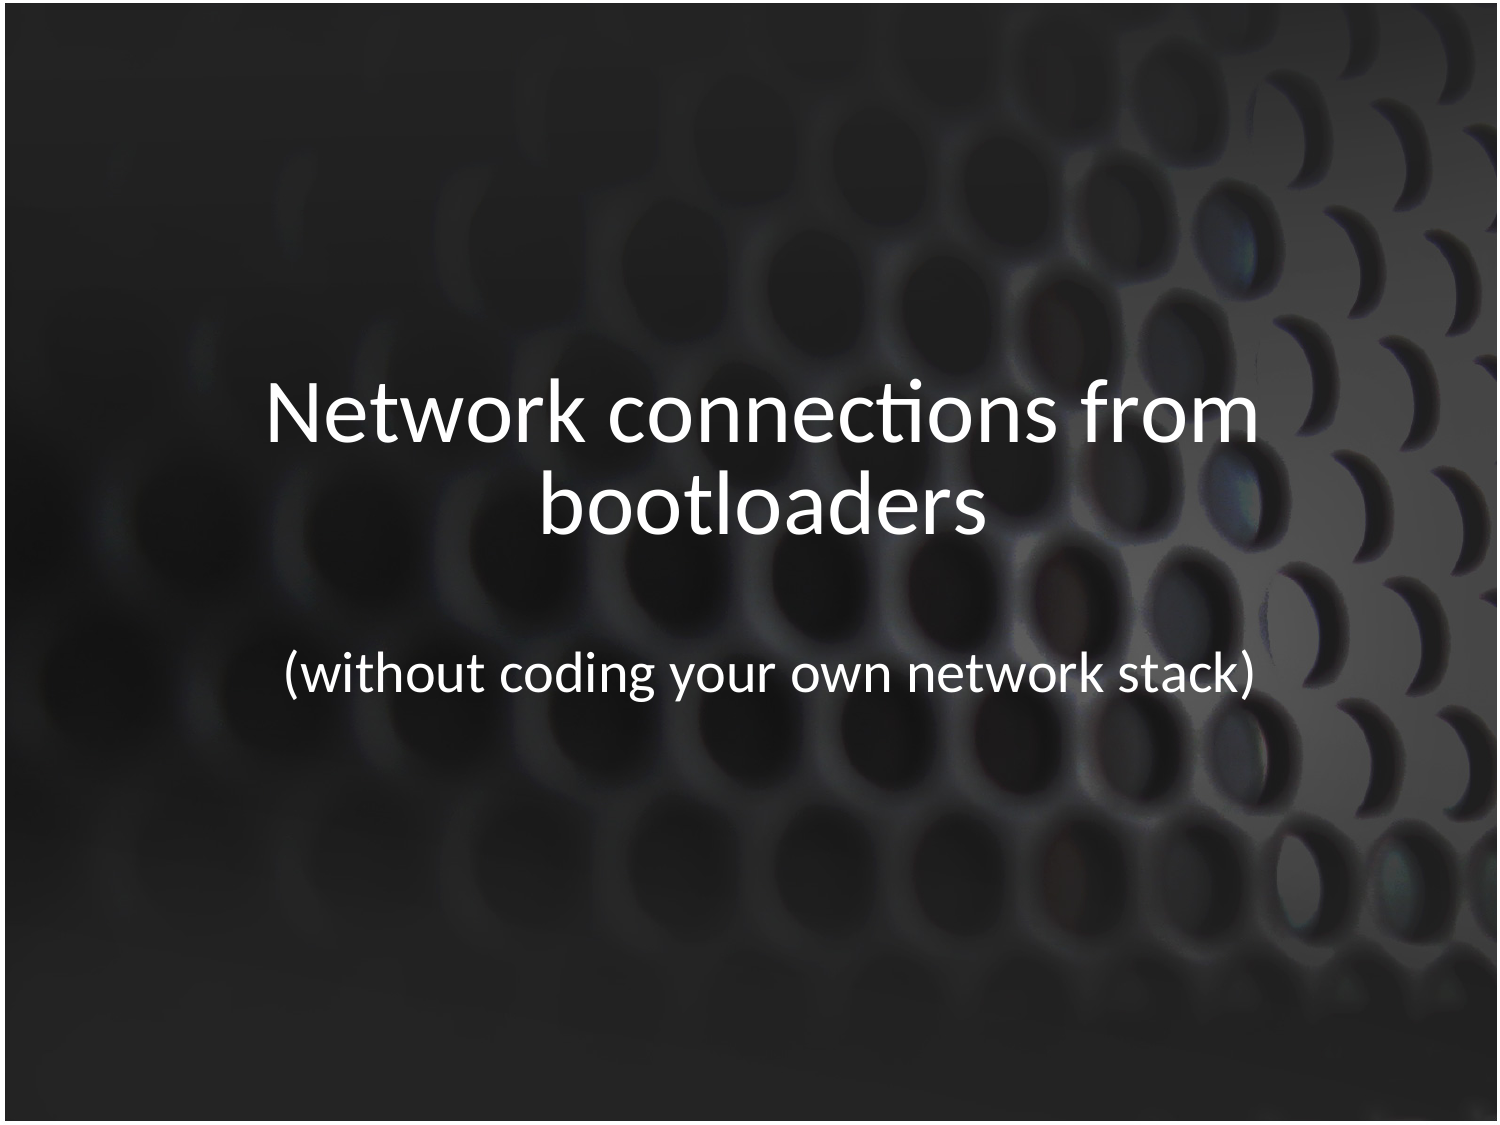

# Network connections from bootloaders (without coding your own network stack)